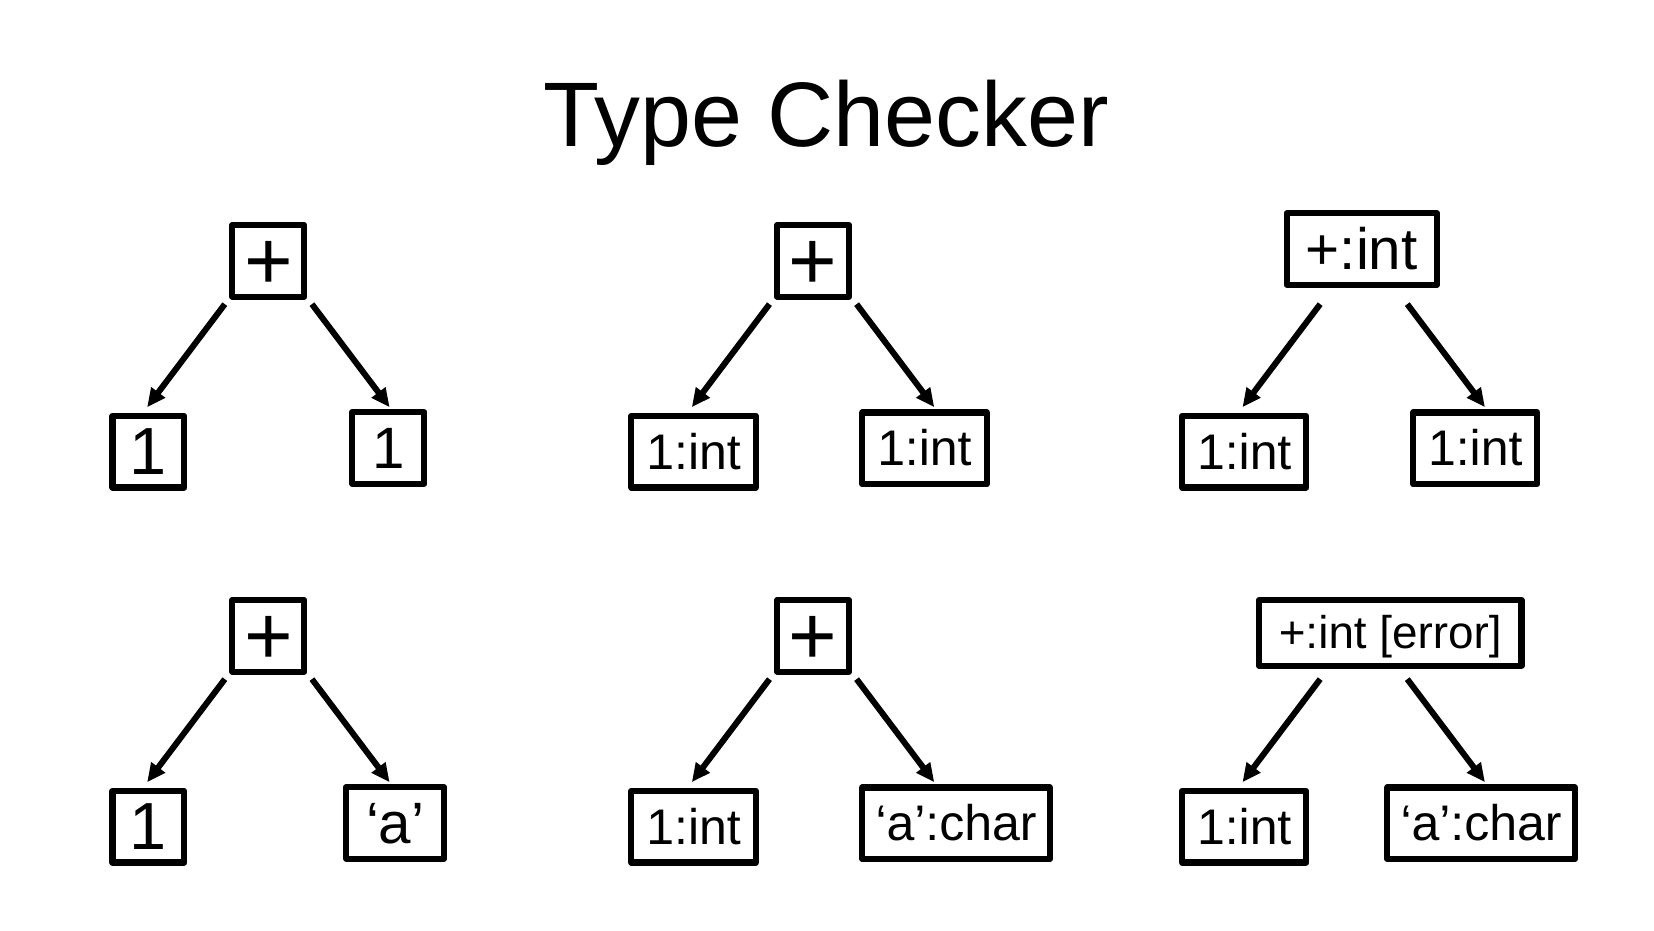

# Type Checker
+:int
1:int
1:int
+
1
1
+
1:int
1:int
+
‘a’
1
+
‘a’:char
1:int
+:int [error]
‘a’:char
1:int